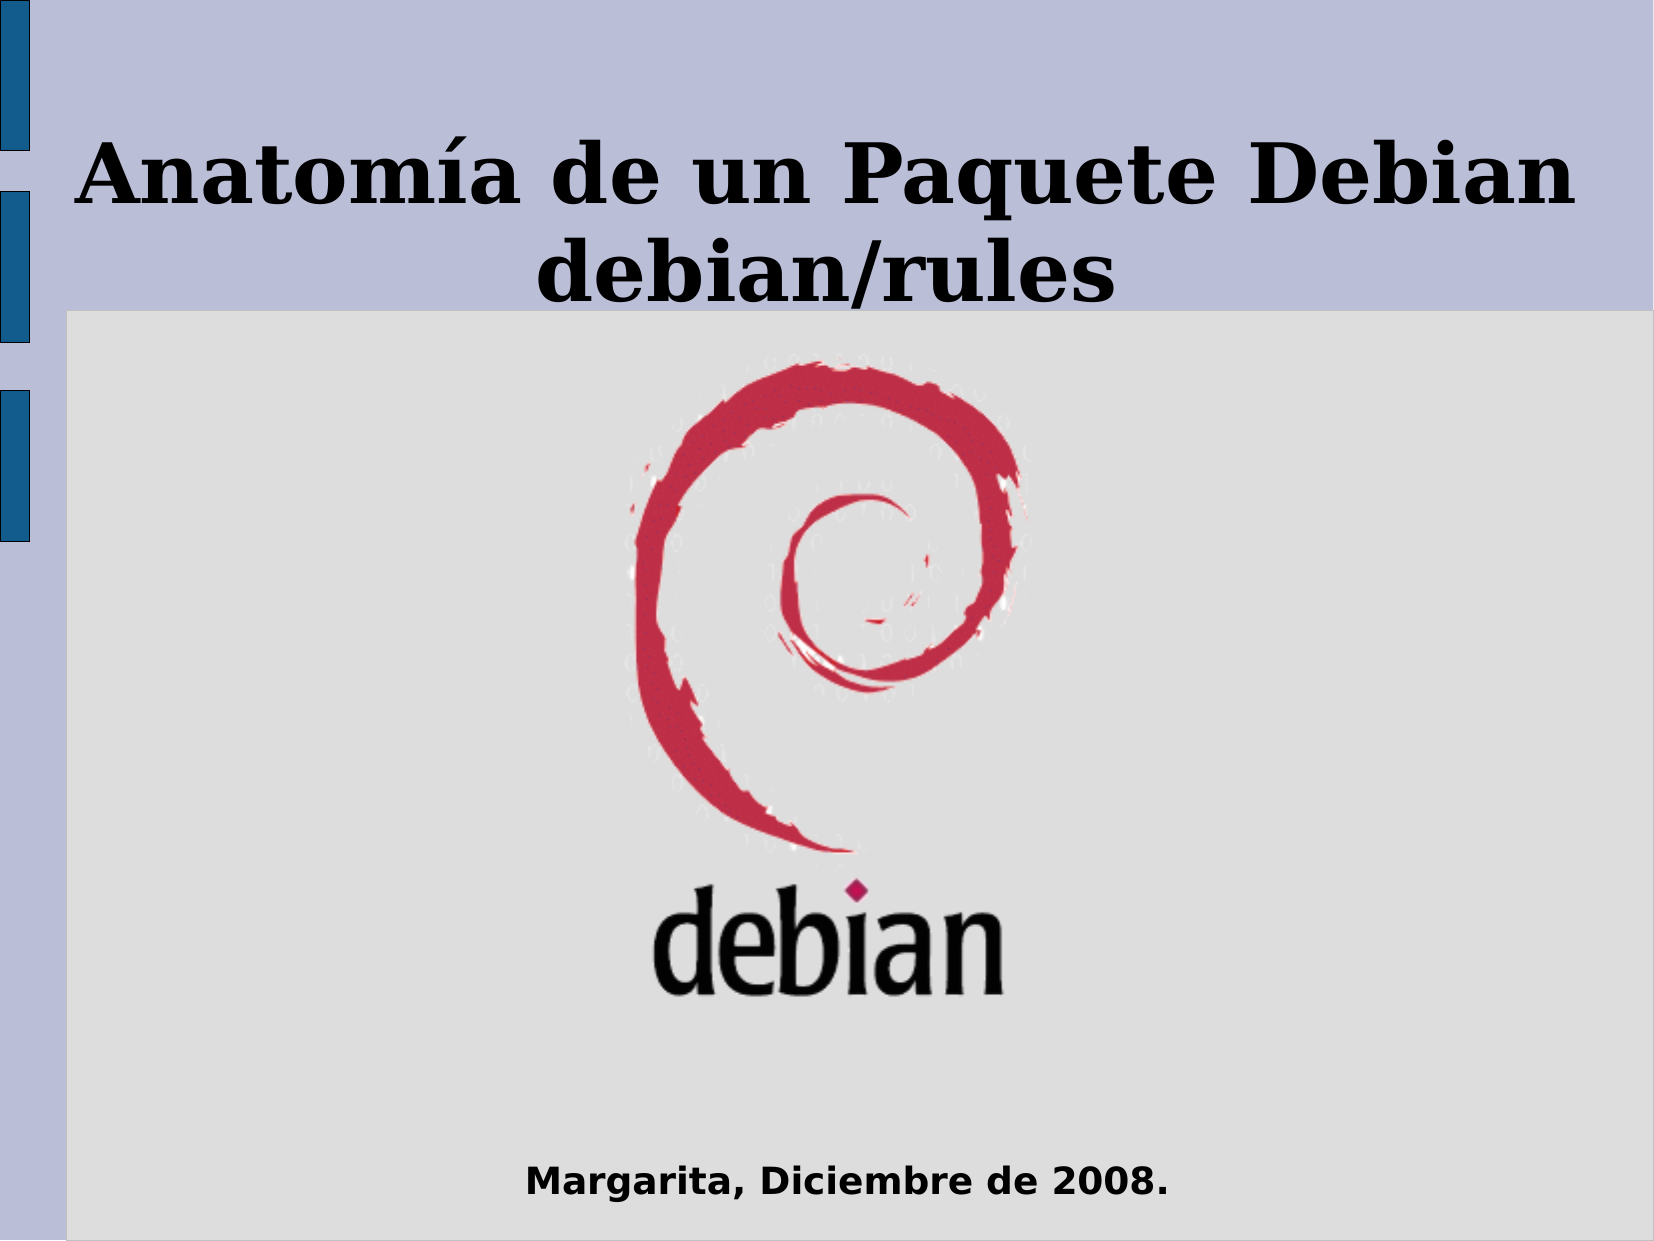

Anatomía de un Paquete Debian
debian/rules
Margarita, Diciembre de 2008.